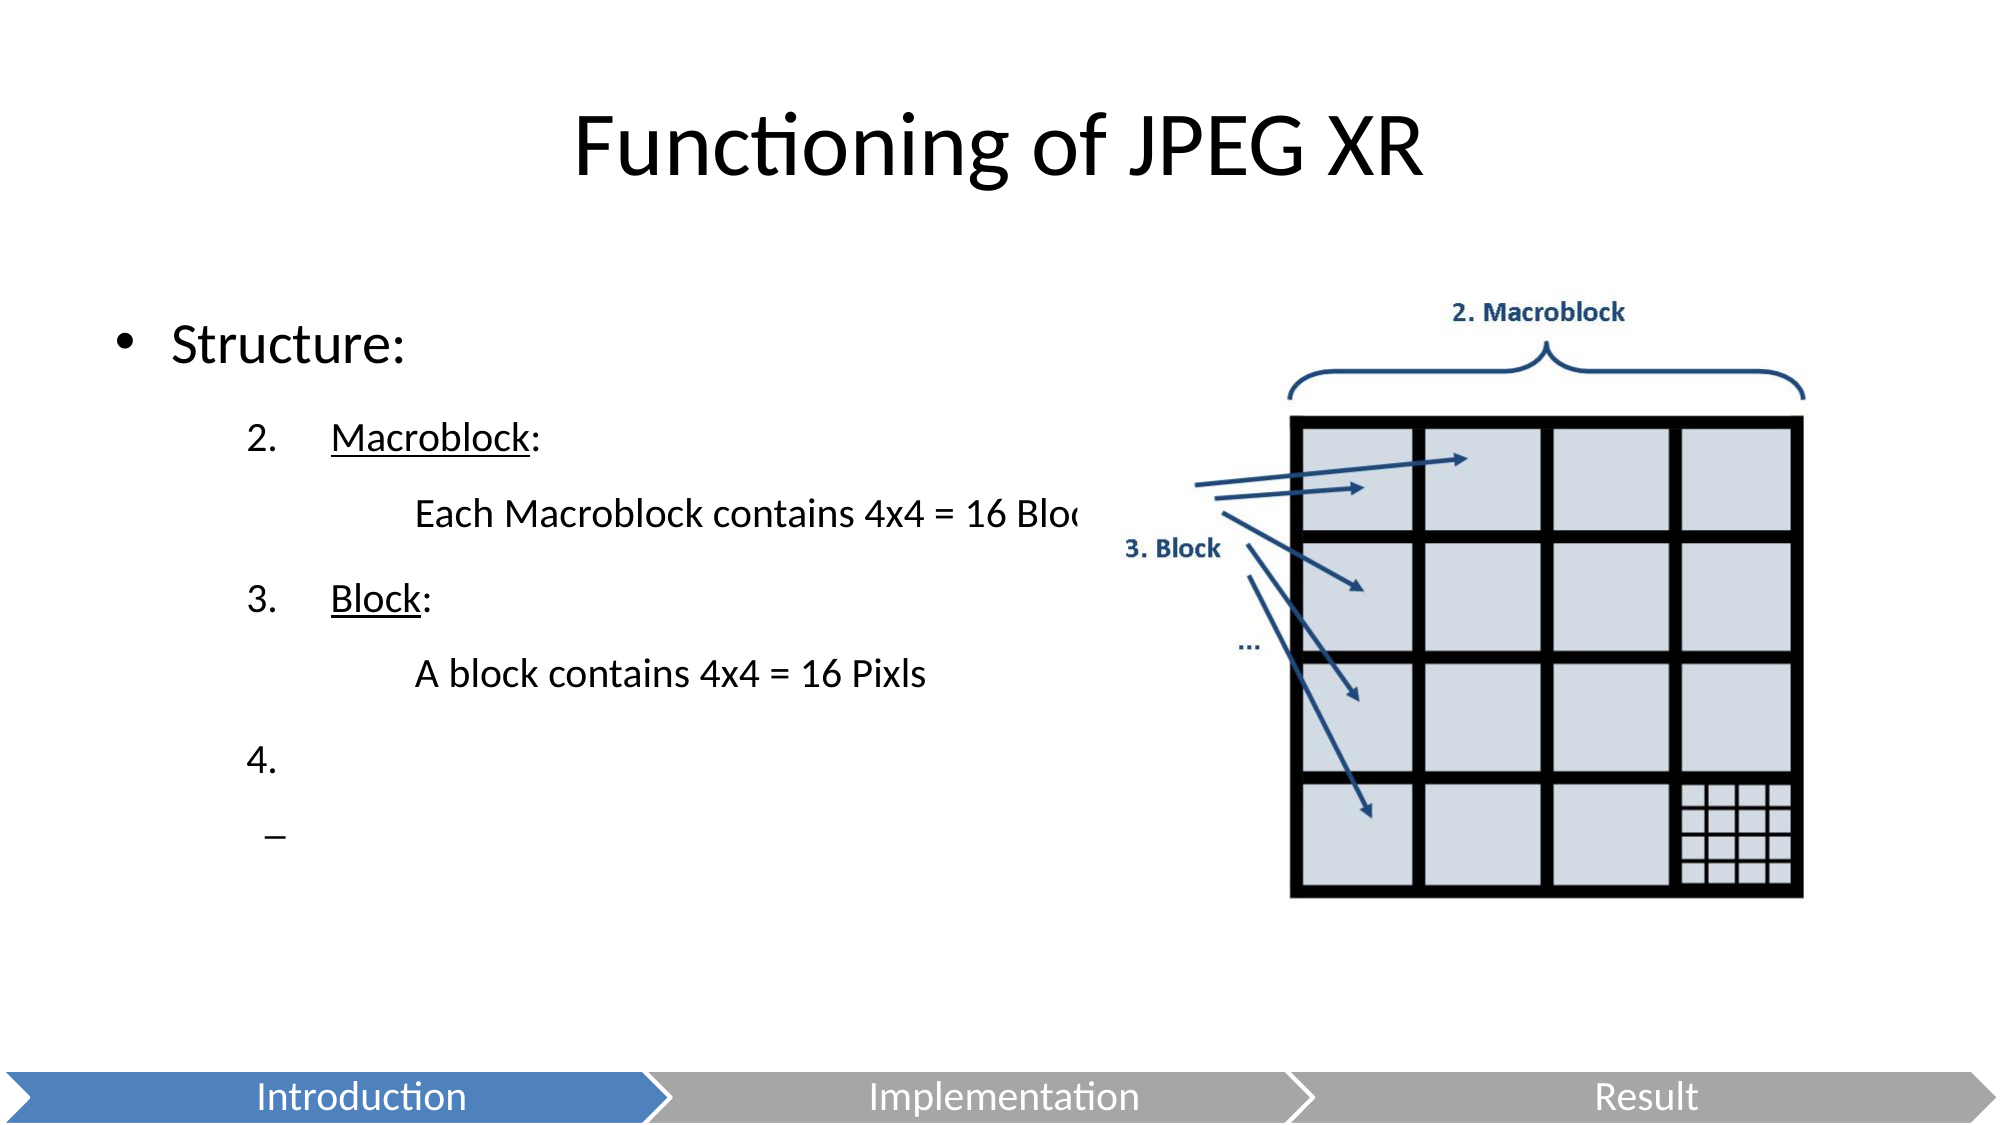

# Functioning of JPEG XR
Structure:
Macroblock:
Each Macroblock contains 4x4 = 16 Blocks
Block:
A block contains 4x4 = 16 Pixls
Introduction
Implementation
Result